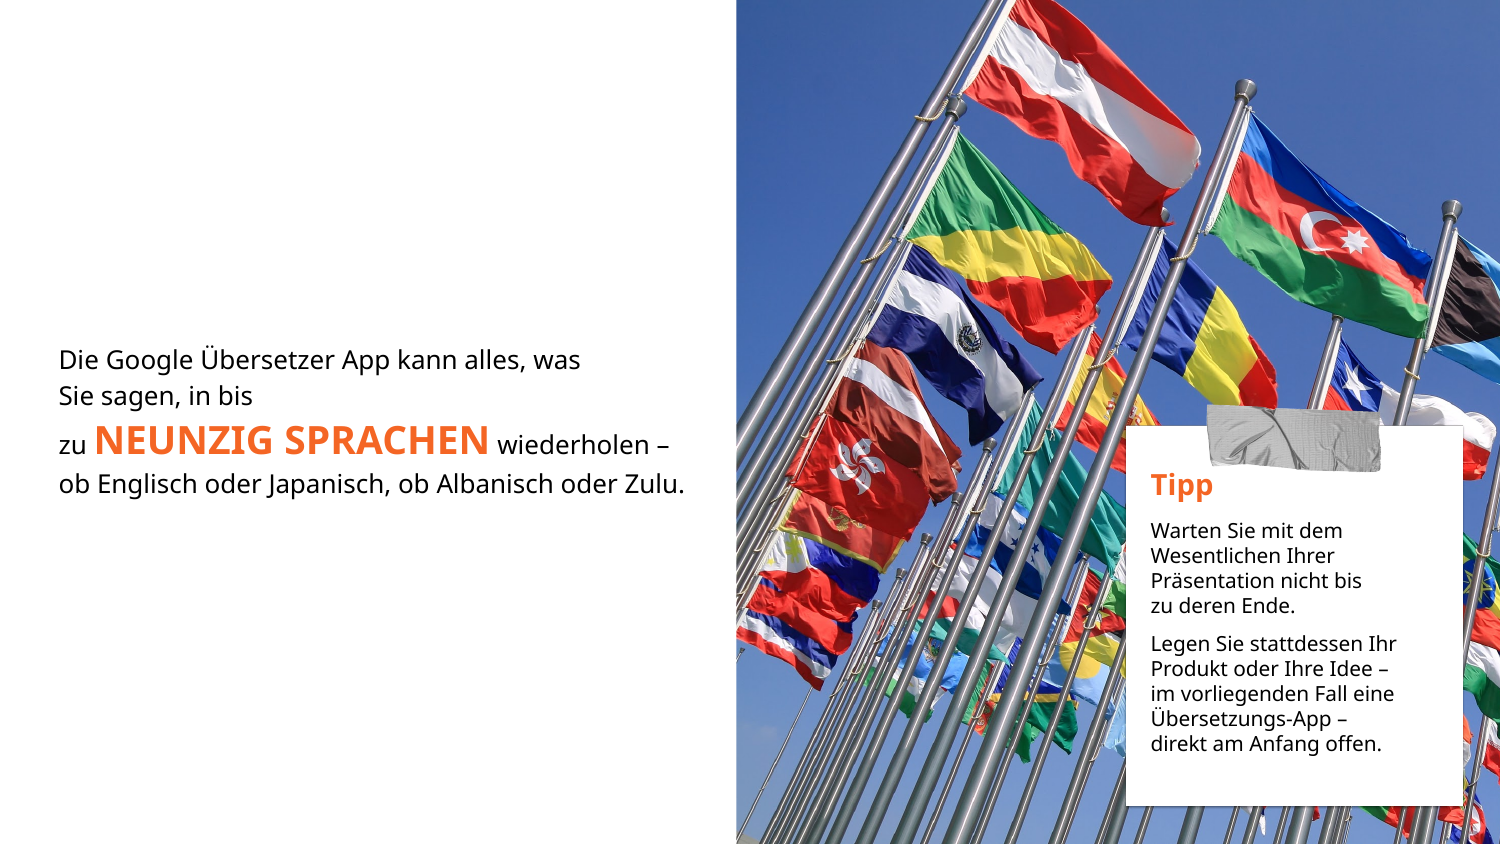

# Die Google Übersetzer App kann alles, was Sie sagen, in bis zu NEUNZIG SPRACHEN wiederholen – ob Englisch oder Japanisch, ob Albanisch oder Zulu.
Tipp
Warten Sie mit dem Wesentlichen Ihrer Präsentation nicht bis
zu deren Ende.
Legen Sie stattdessen Ihr Produkt oder Ihre Idee –
im vorliegenden Fall eine Übersetzungs-App –
direkt am Anfang offen.